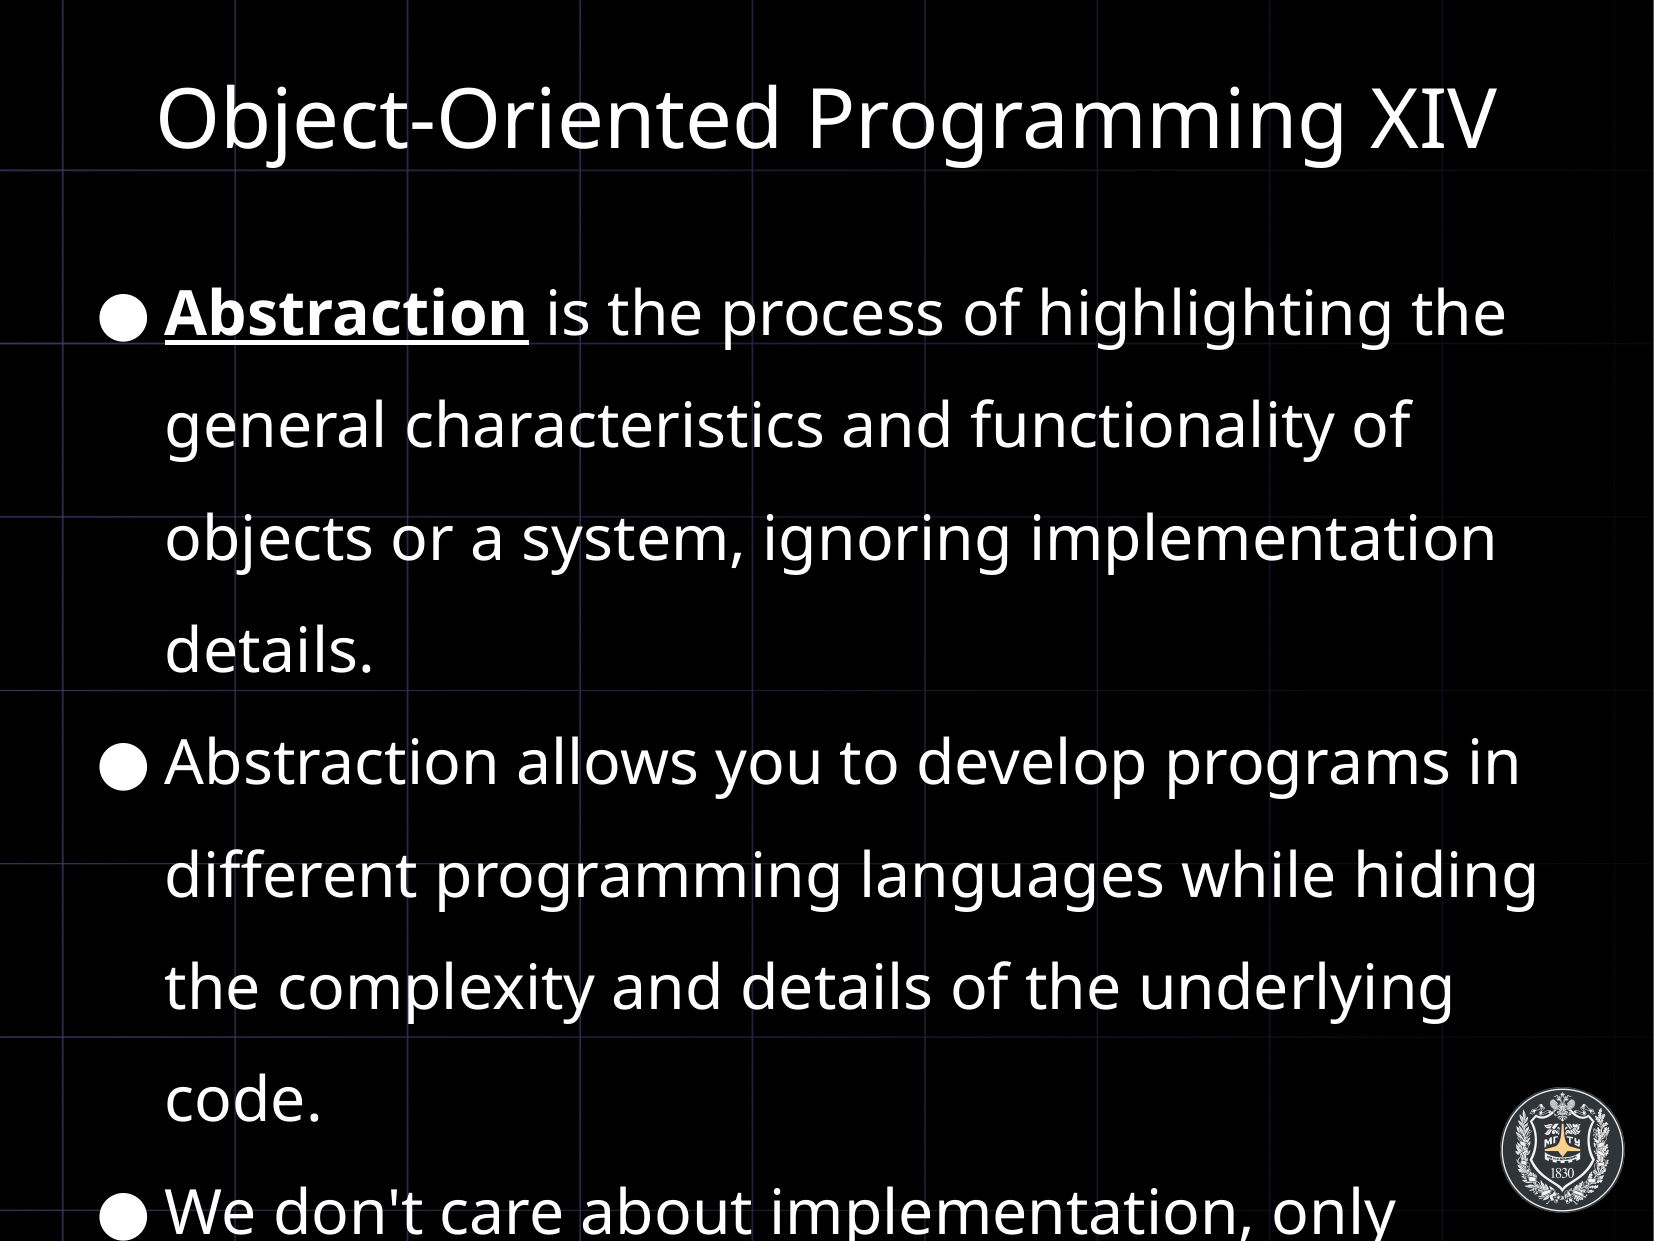

Object-Oriented Programming XIV
Abstraction is the process of highlighting the general characteristics and functionality of objects or a system, ignoring implementation details.
Abstraction allows you to develop programs in different programming languages while hiding the complexity and details of the underlying code.
We don't care about implementation, only functionality matters!